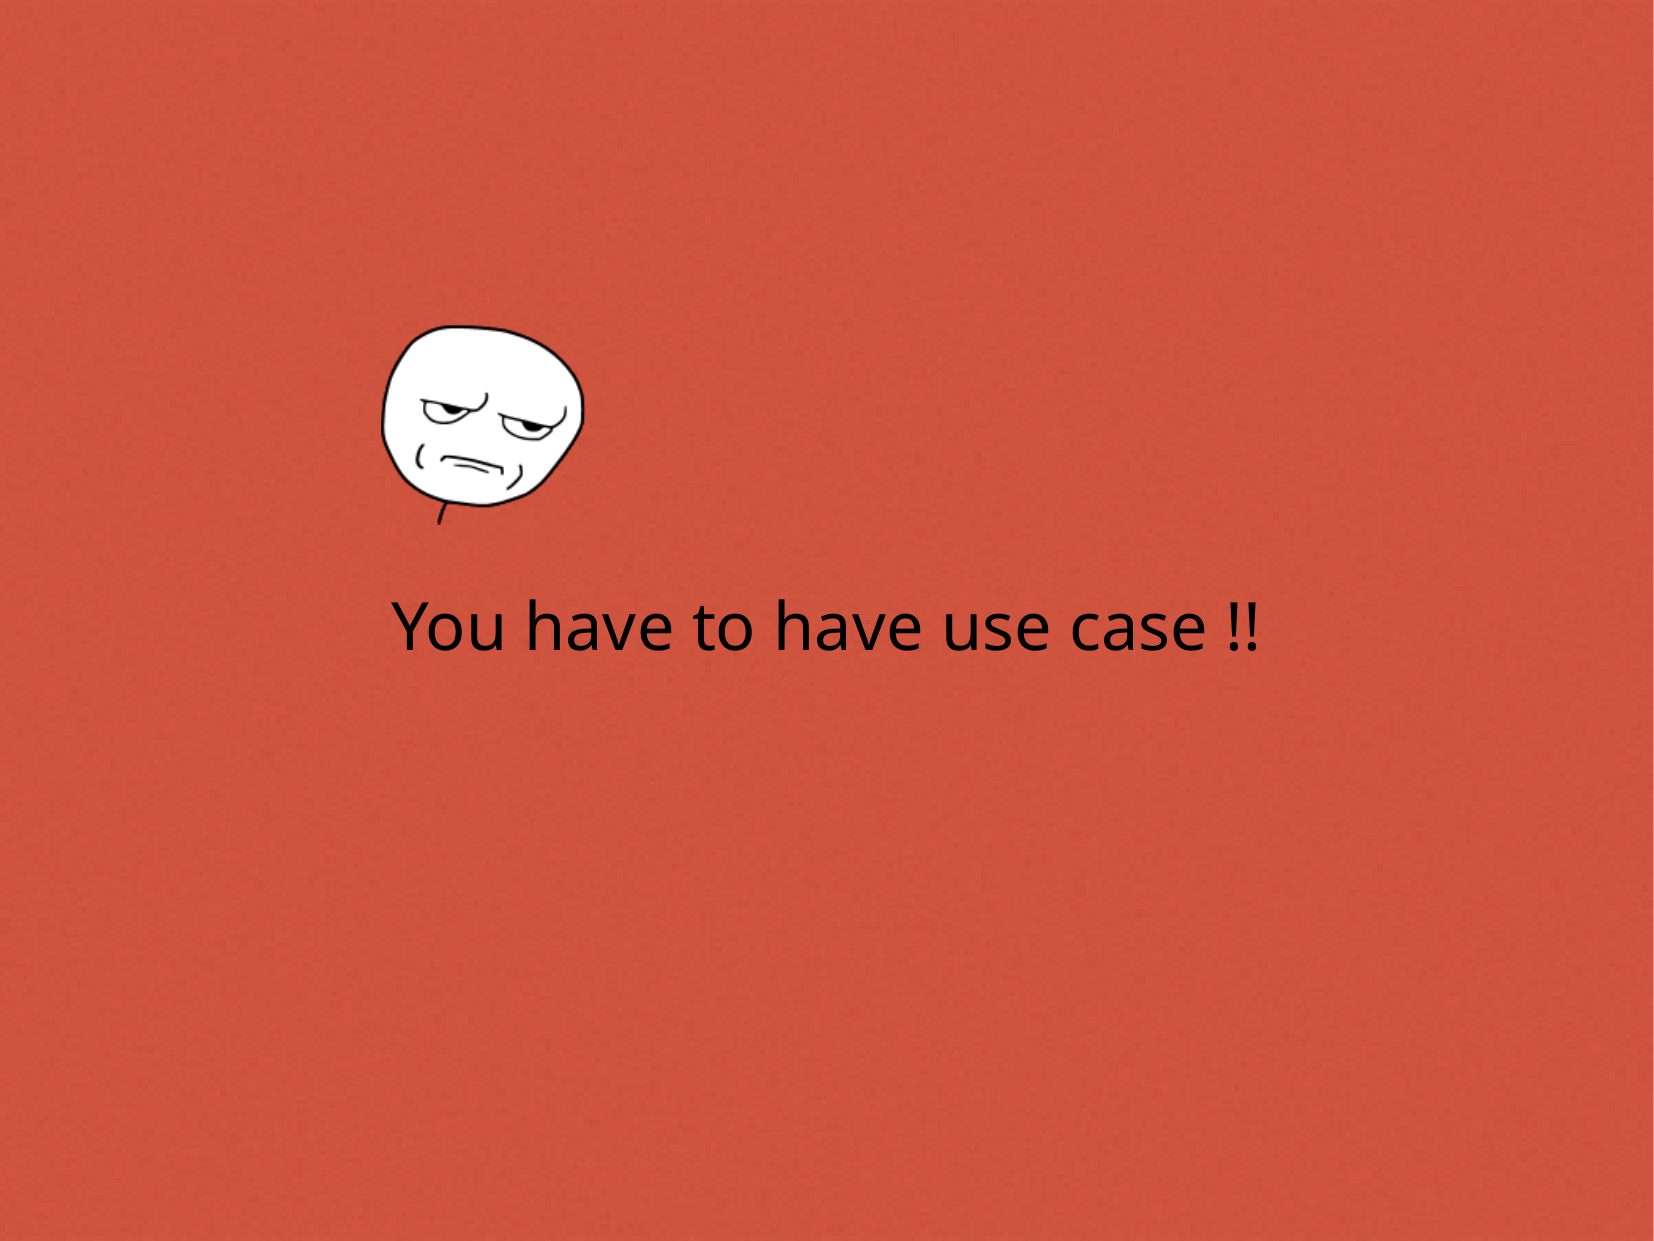

# You have to have use case !!